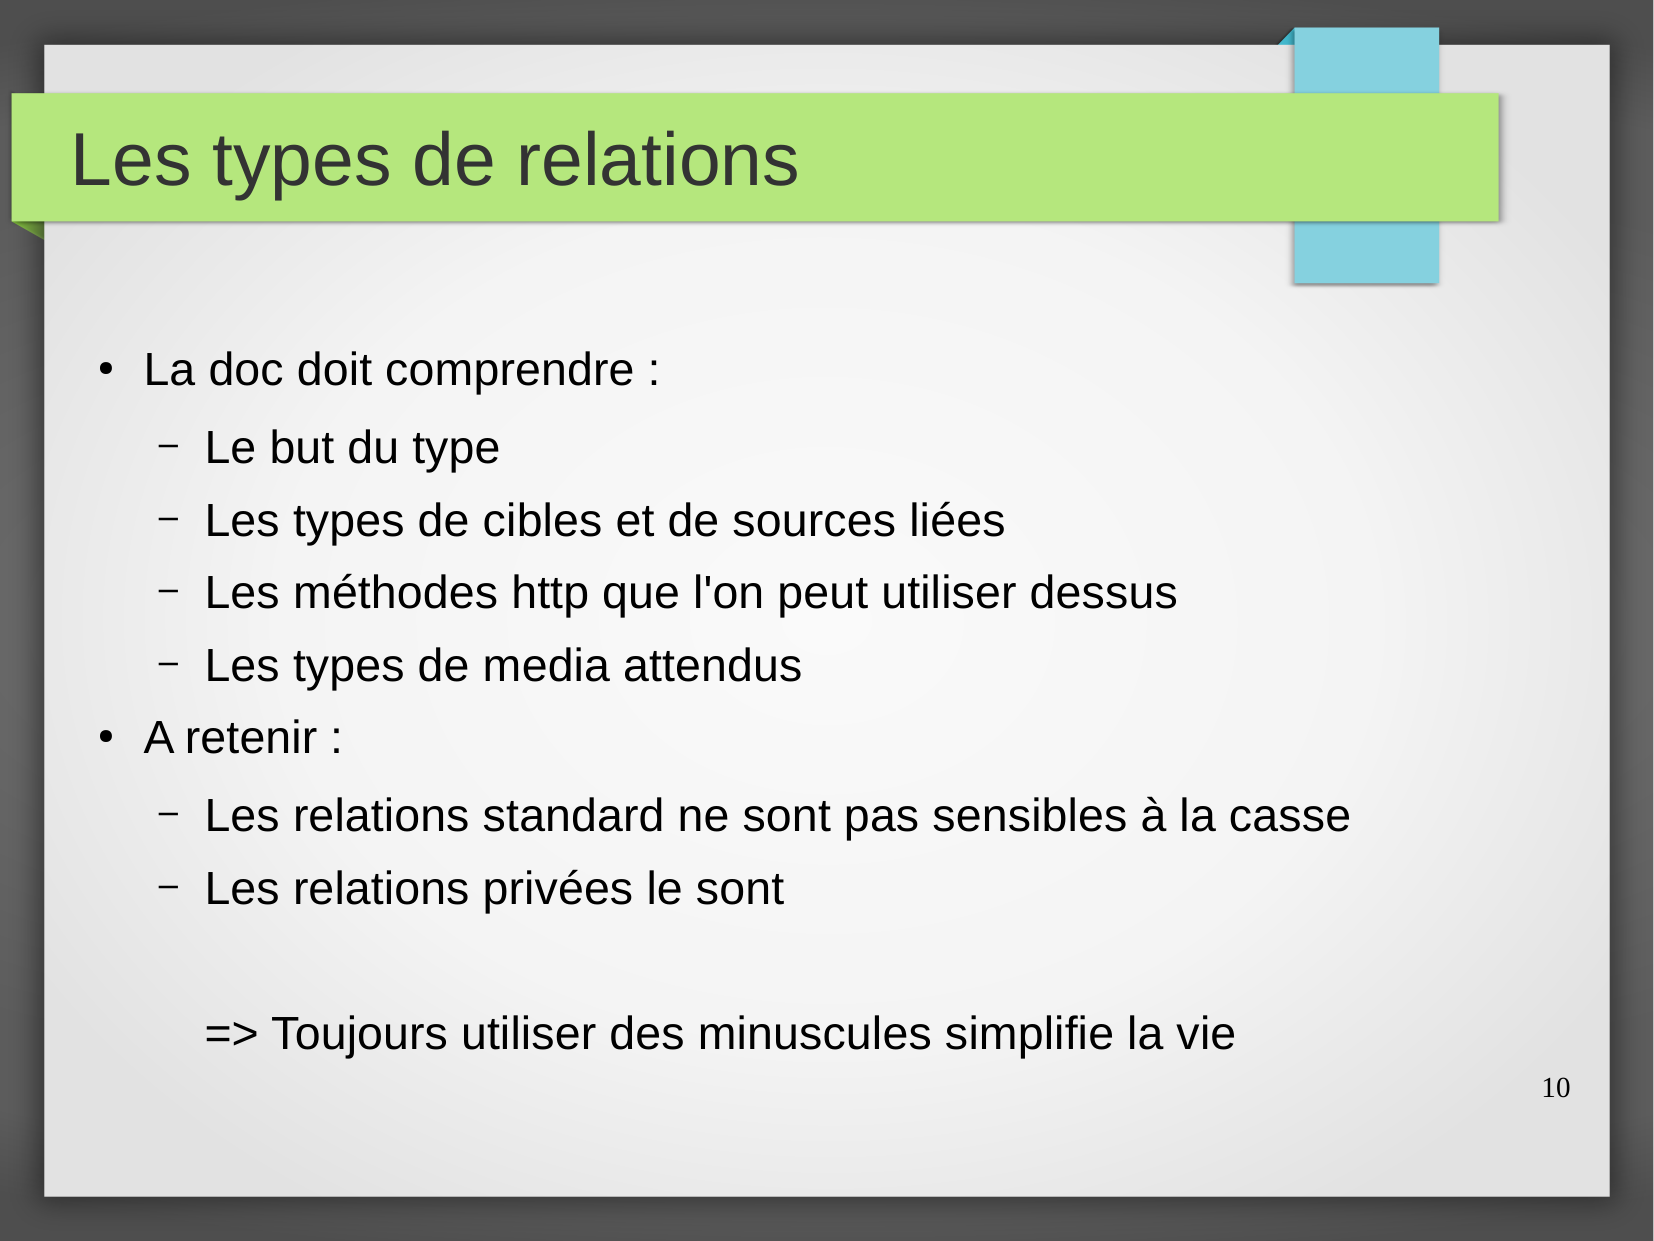

# Les types de relations
La doc doit comprendre :
Le but du type
Les types de cibles et de sources liées
Les méthodes http que l'on peut utiliser dessus
Les types de media attendus
A retenir :
Les relations standard ne sont pas sensibles à la casse
Les relations privées le sont
=> Toujours utiliser des minuscules simplifie la vie
10